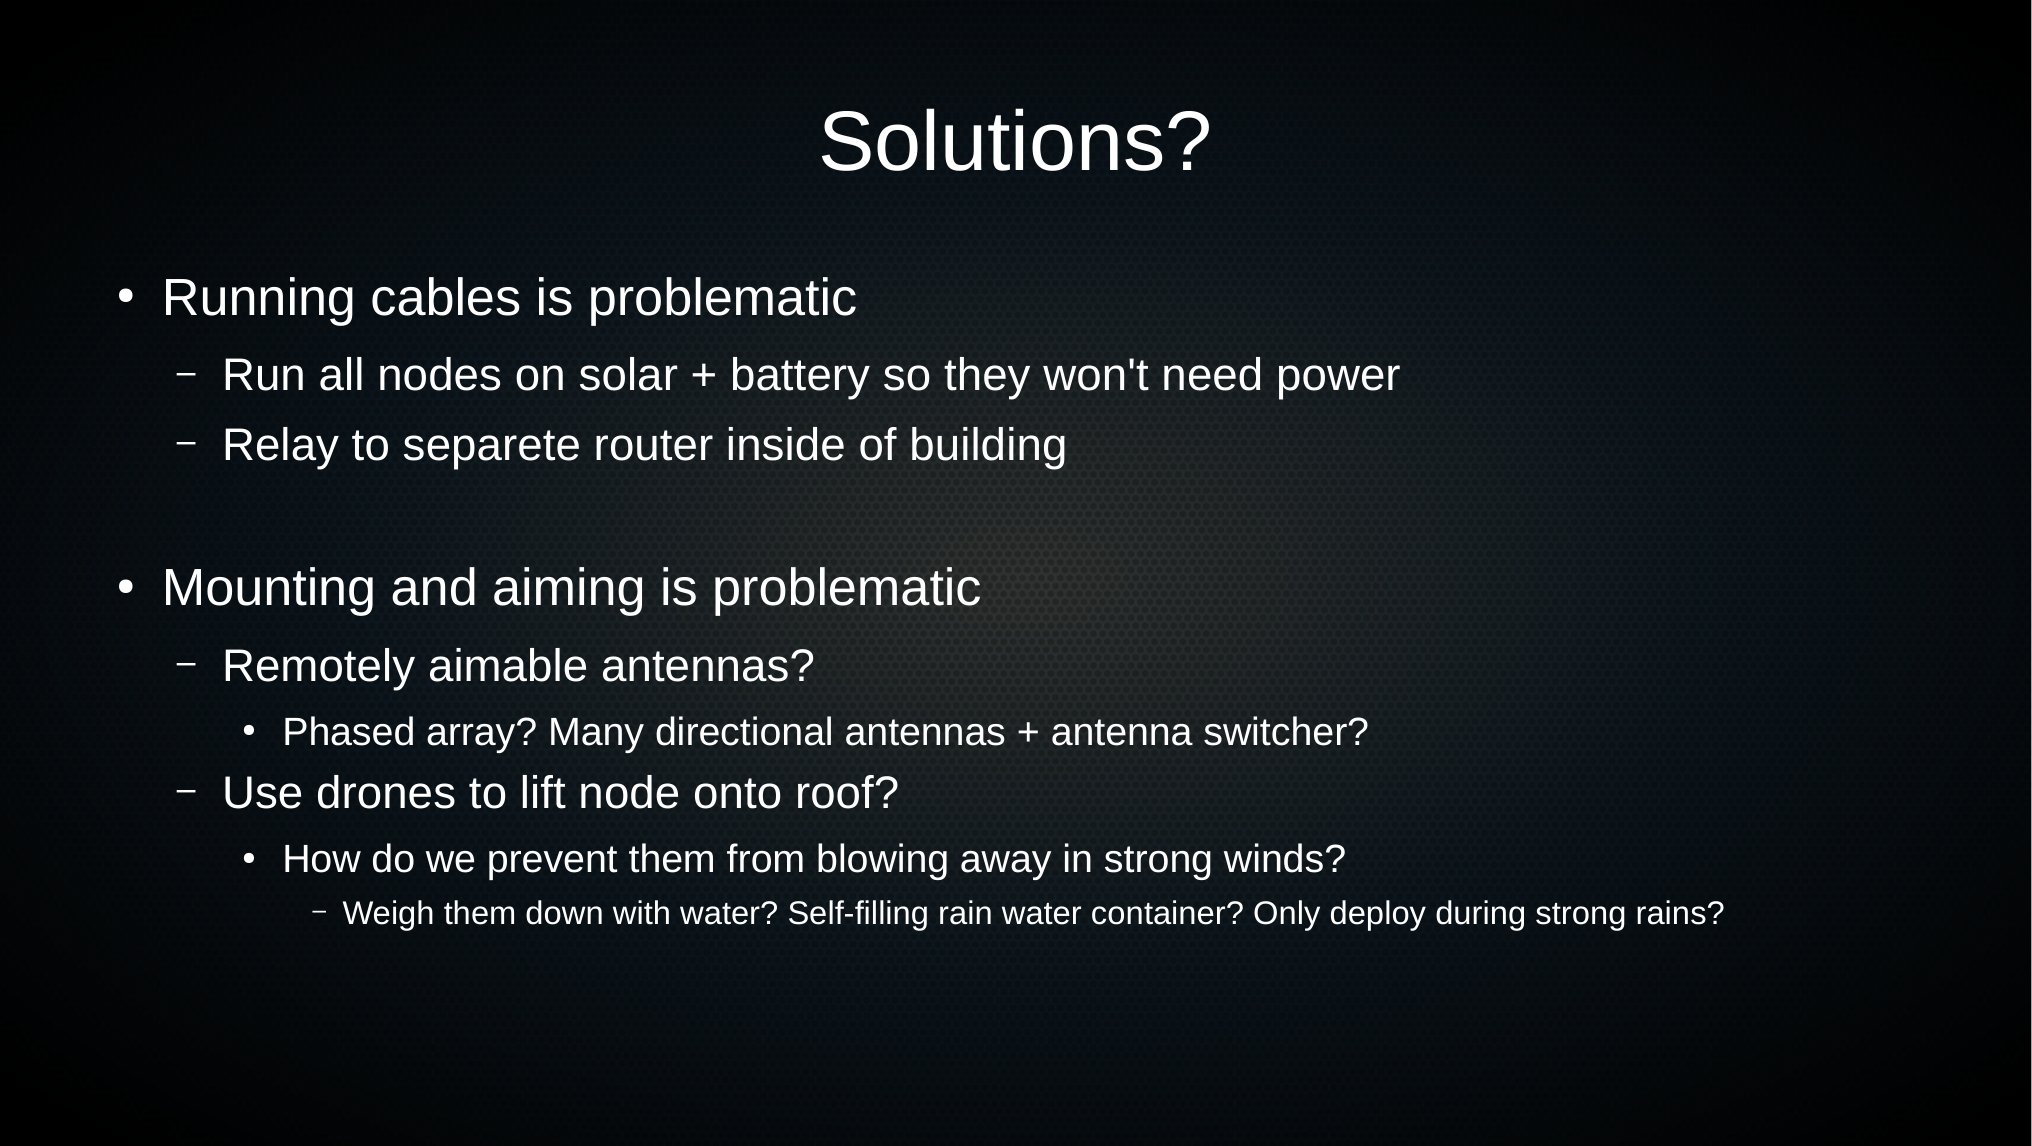

# Solutions?
Running cables is problematic
Run all nodes on solar + battery so they won't need power
Relay to separete router inside of building
Mounting and aiming is problematic
Remotely aimable antennas?
Phased array? Many directional antennas + antenna switcher?
Use drones to lift node onto roof?
How do we prevent them from blowing away in strong winds?
Weigh them down with water? Self-filling rain water container? Only deploy during strong rains?